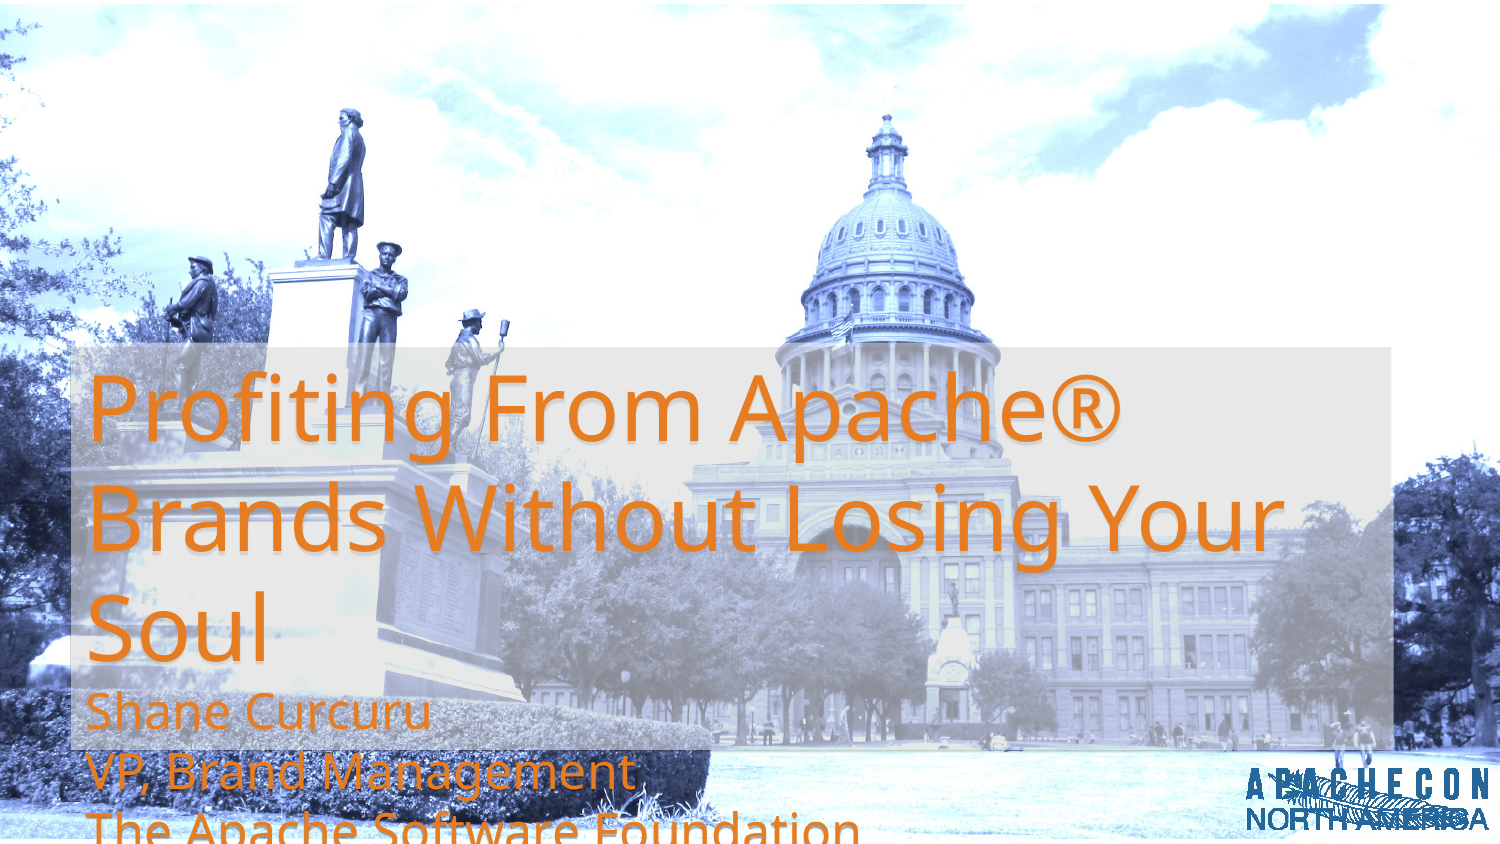

# Profiting From Apache® Brands Without Losing Your Soul Shane Curcuru VP, Brand Management The Apache Software Foundation